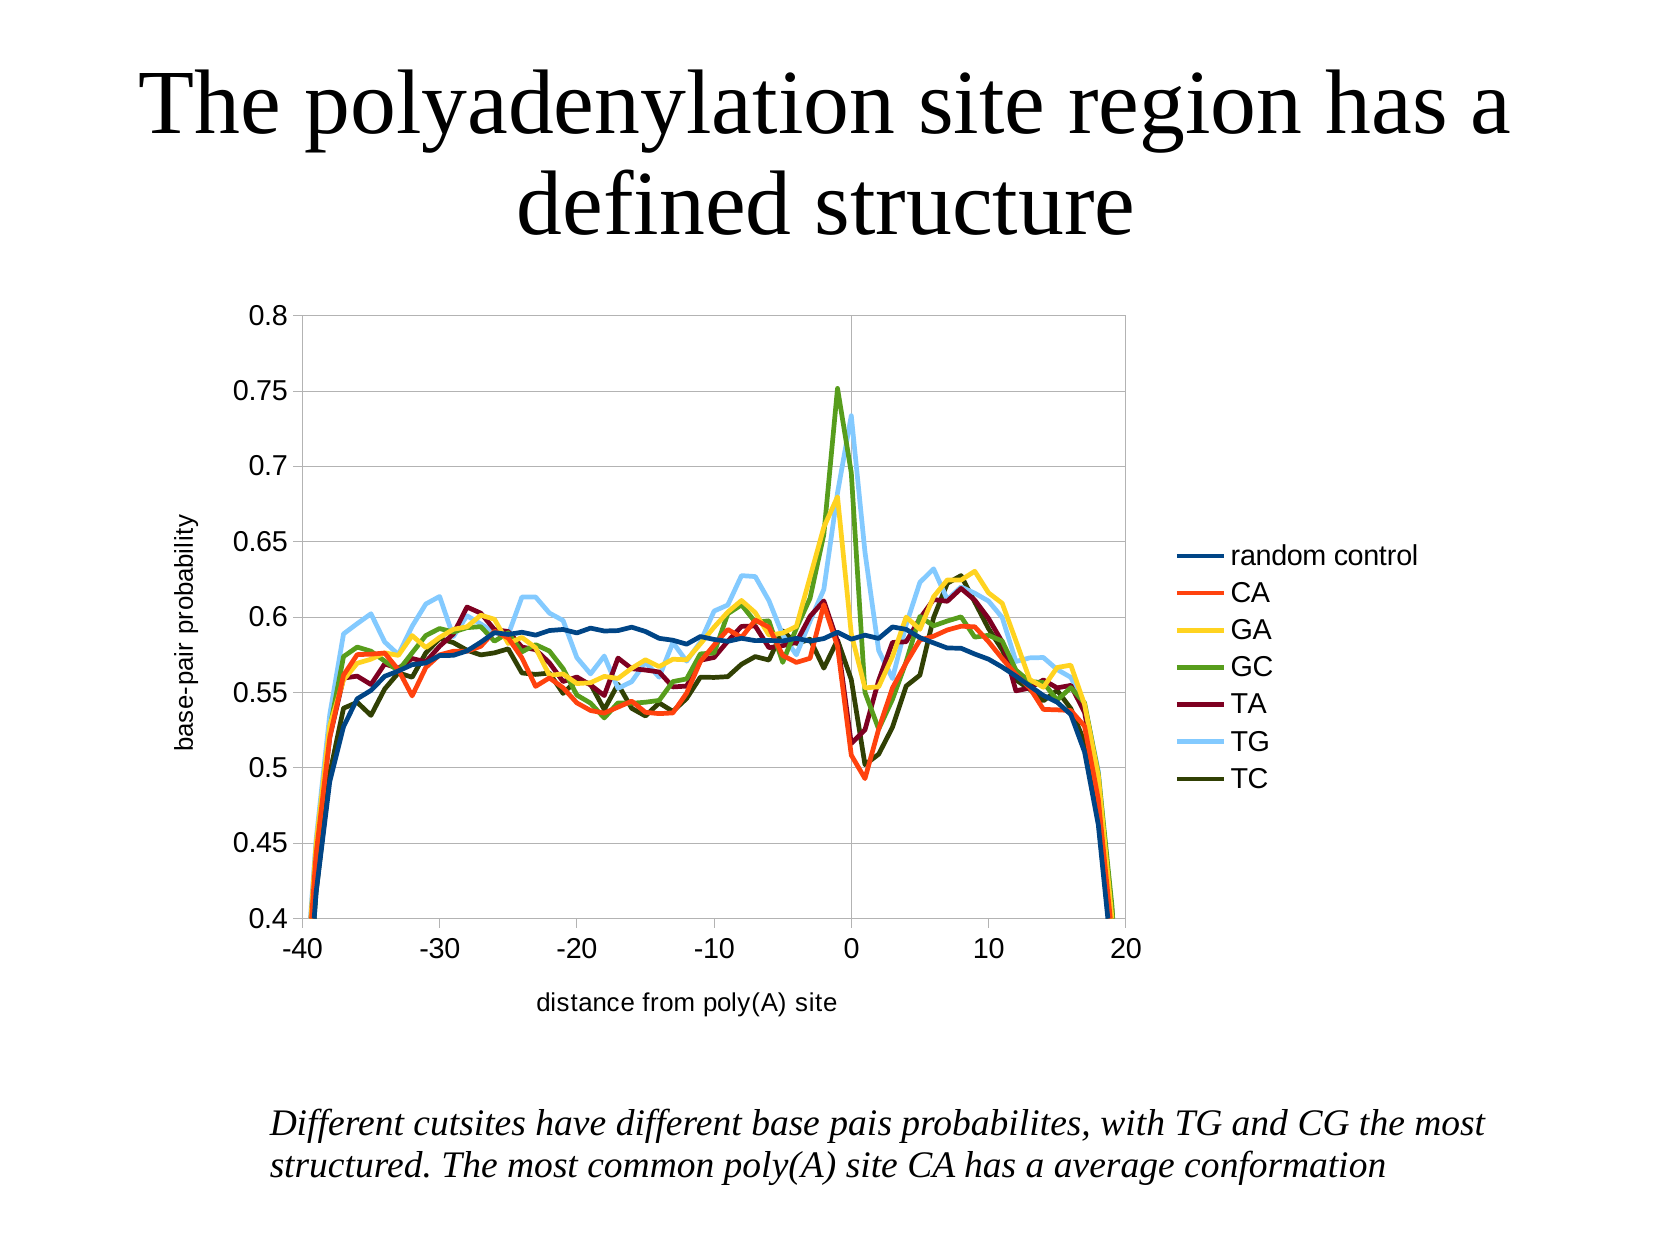

# The polyadenylation site region has a defined structure
### Chart
| Category | random control | CA | GA | GC | TA | TG | TC |
|---|---|---|---|---|---|---|---|Different cutsites have different base pais probabilites, with TG and CG the most
structured. The most common poly(A) site CA has a average conformation